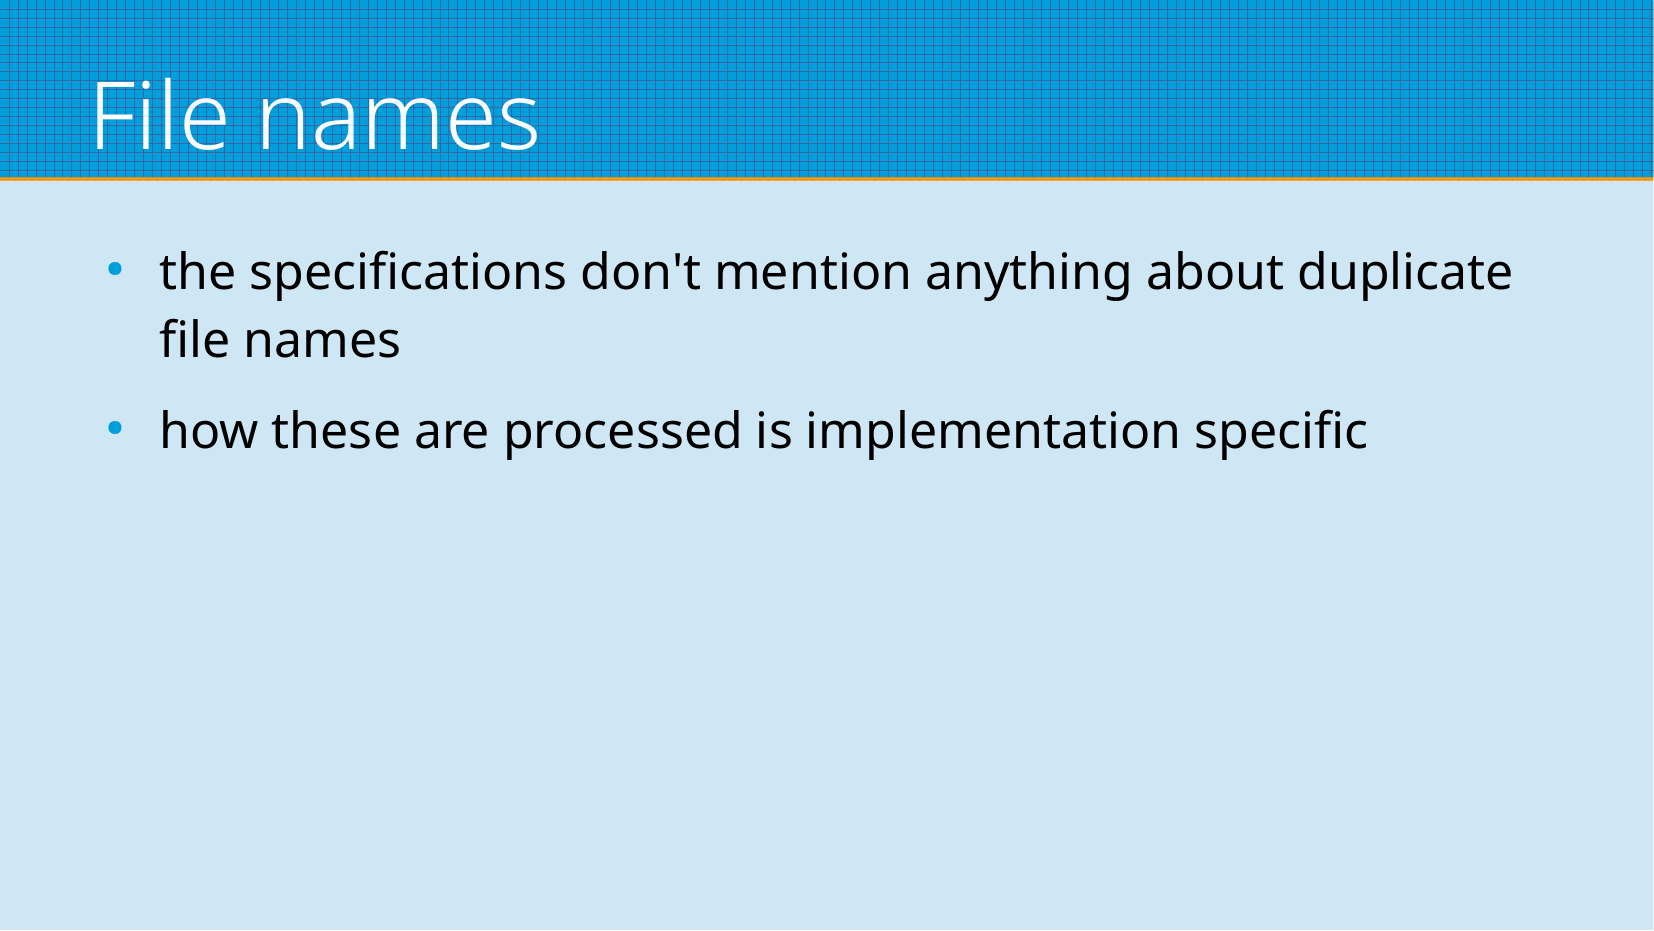

# File names
the specifications don't mention anything about duplicate file names
how these are processed is implementation specific